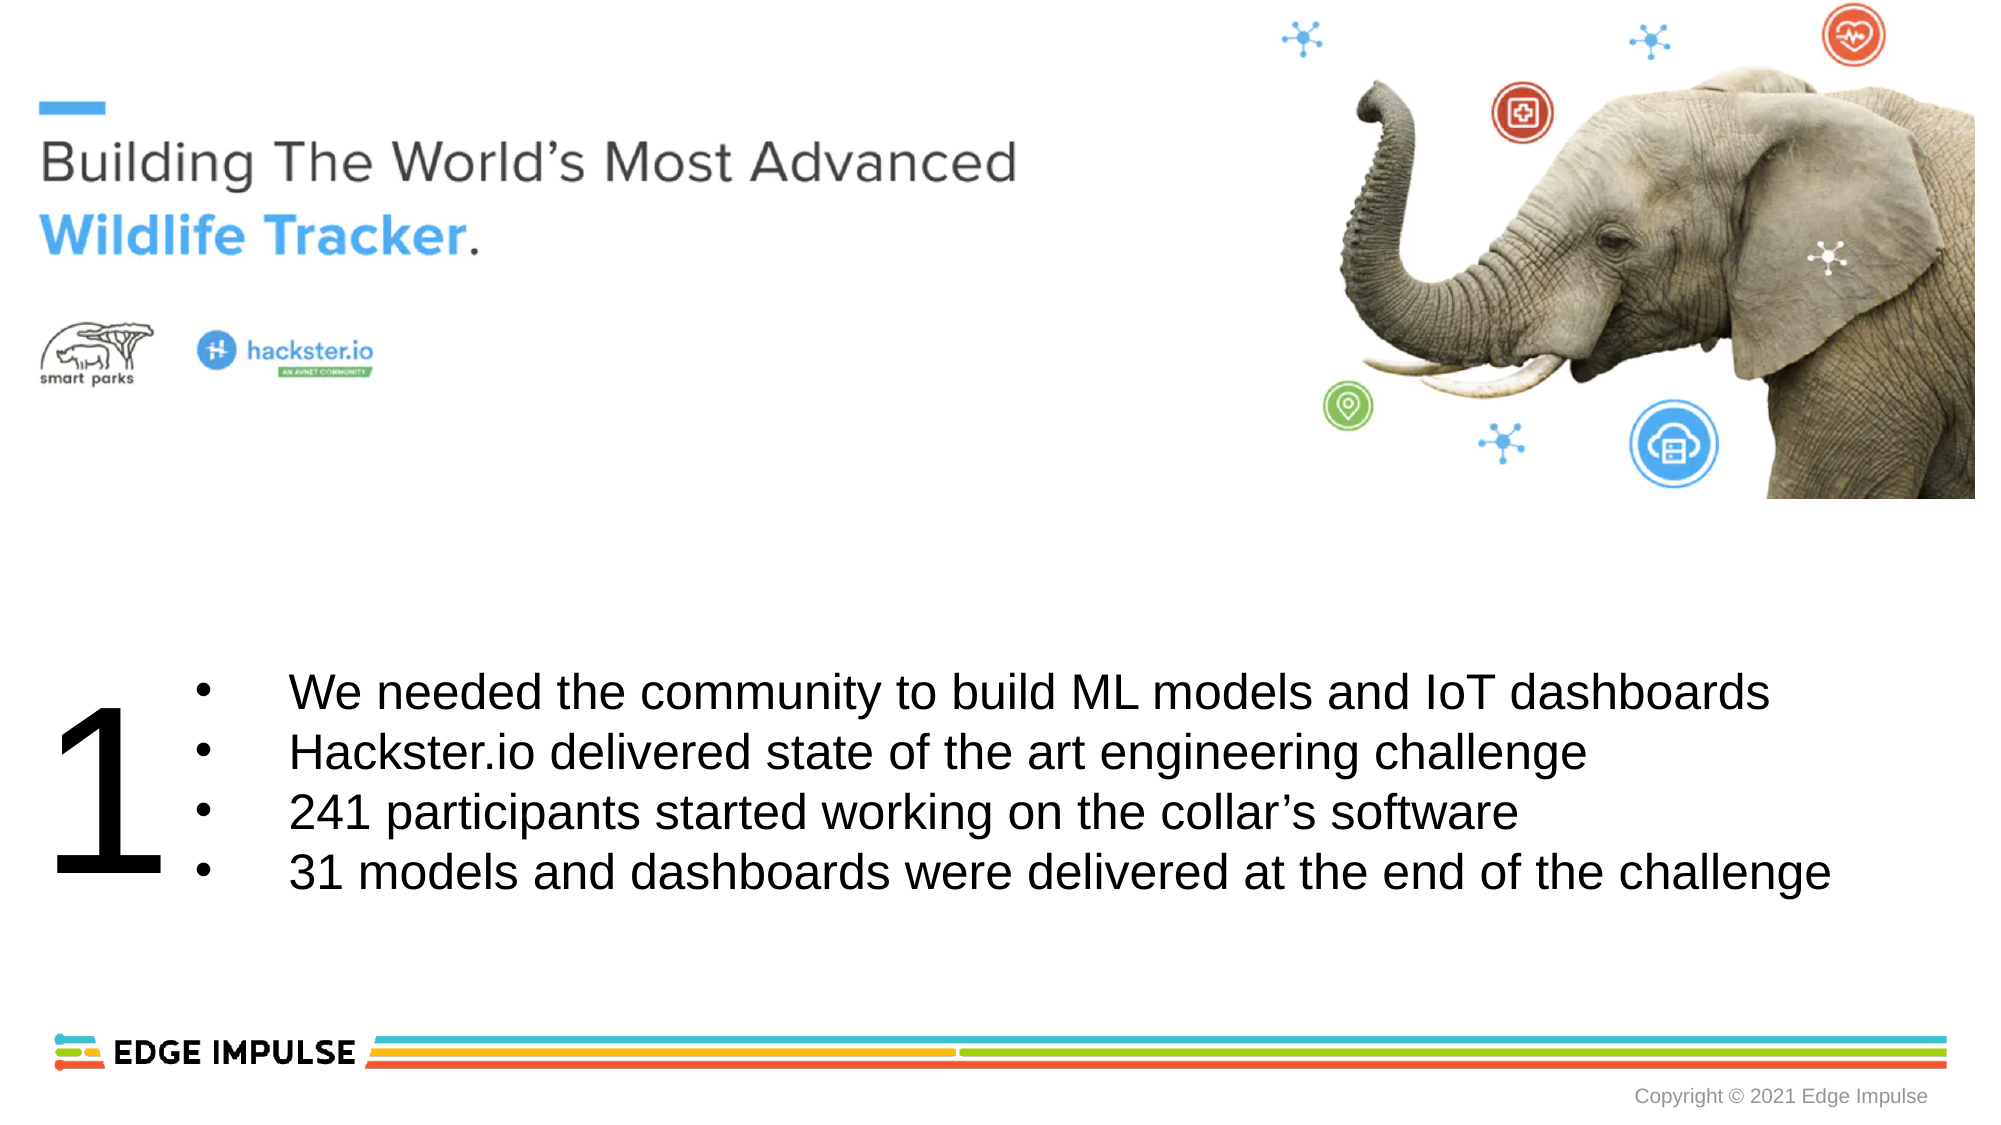

1
We needed the community to build ML models and IoT dashboards
Hackster.io delivered state of the art engineering challenge
241 participants started working on the collar’s software
31 models and dashboards were delivered at the end of the challenge